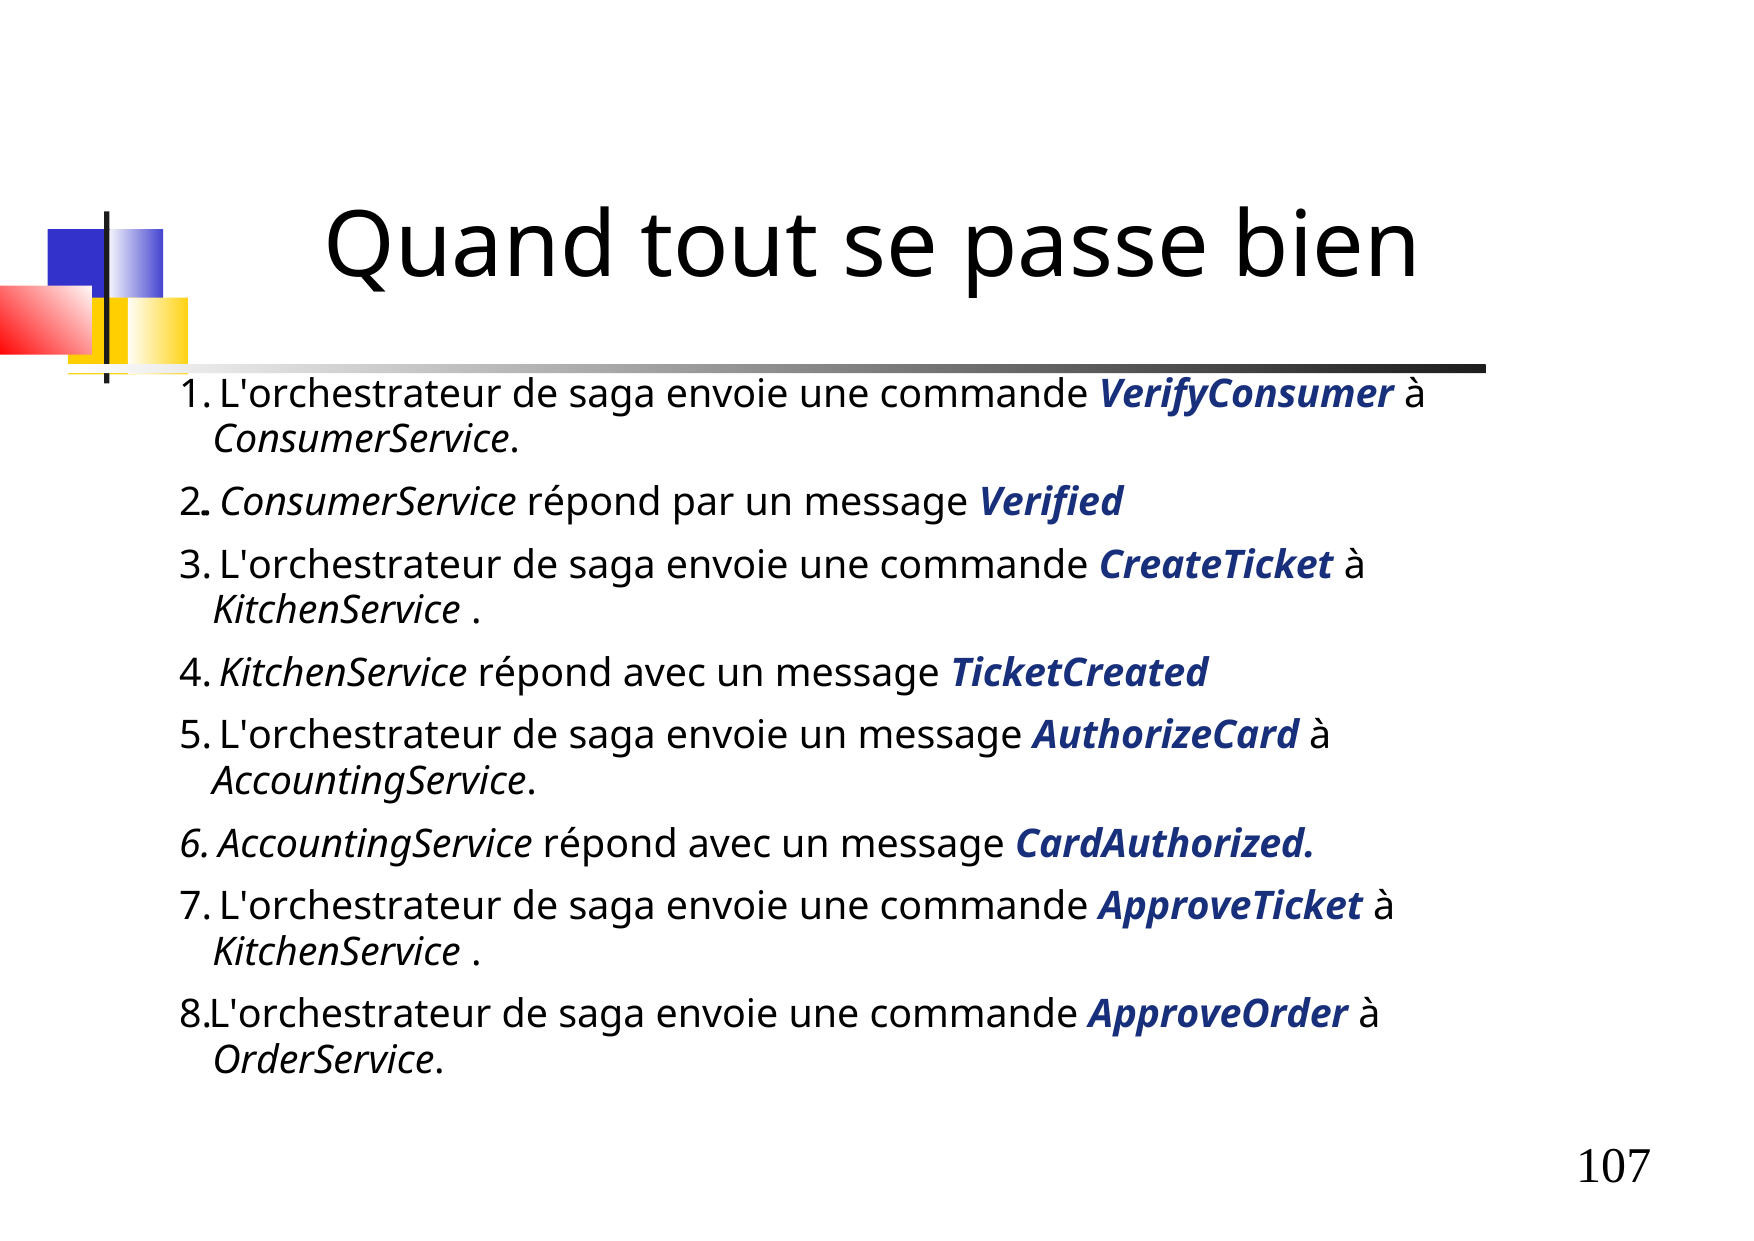

# Quand tout se passe bien
 L'orchestrateur de saga envoie une commande VerifyConsumer à ConsumerService.
. ConsumerService répond par un message Verified
 L'orchestrateur de saga envoie une commande CreateTicket à KitchenService .
 KitchenService répond avec un message TicketCreated
 L'orchestrateur de saga envoie un message AuthorizeCard à AccountingService.
 AccountingService répond avec un message CardAuthorized.
 L'orchestrateur de saga envoie une commande ApproveTicket à KitchenService .
 L'orchestrateur de saga envoie une commande ApproveOrder à OrderService.